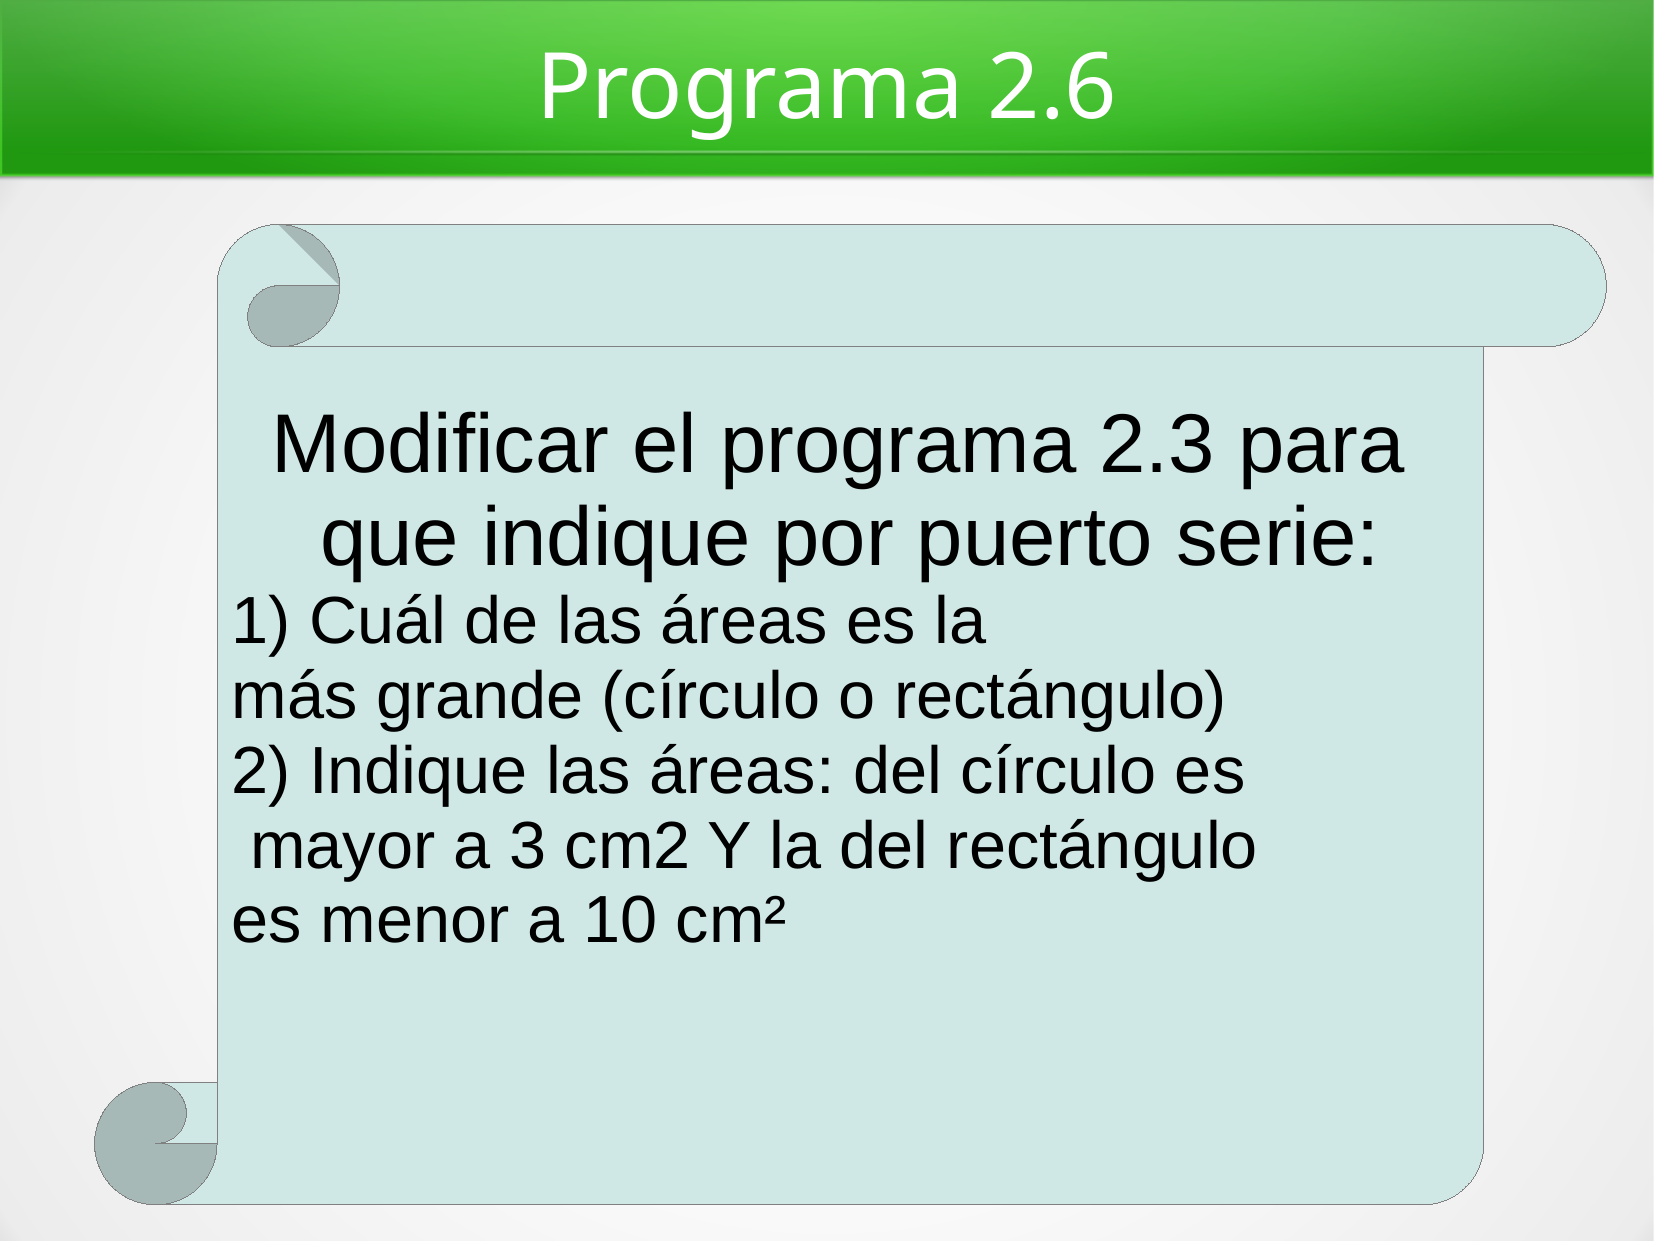

# Programa 2.6
Modificar el programa 2.3 para
que indique por puerto serie:
1) Cuál de las áreas es la
más grande (círculo o rectángulo)
2) Indique las áreas: del círculo es
 mayor a 3 cm2 Y la del rectángulo
es menor a 10 cm²